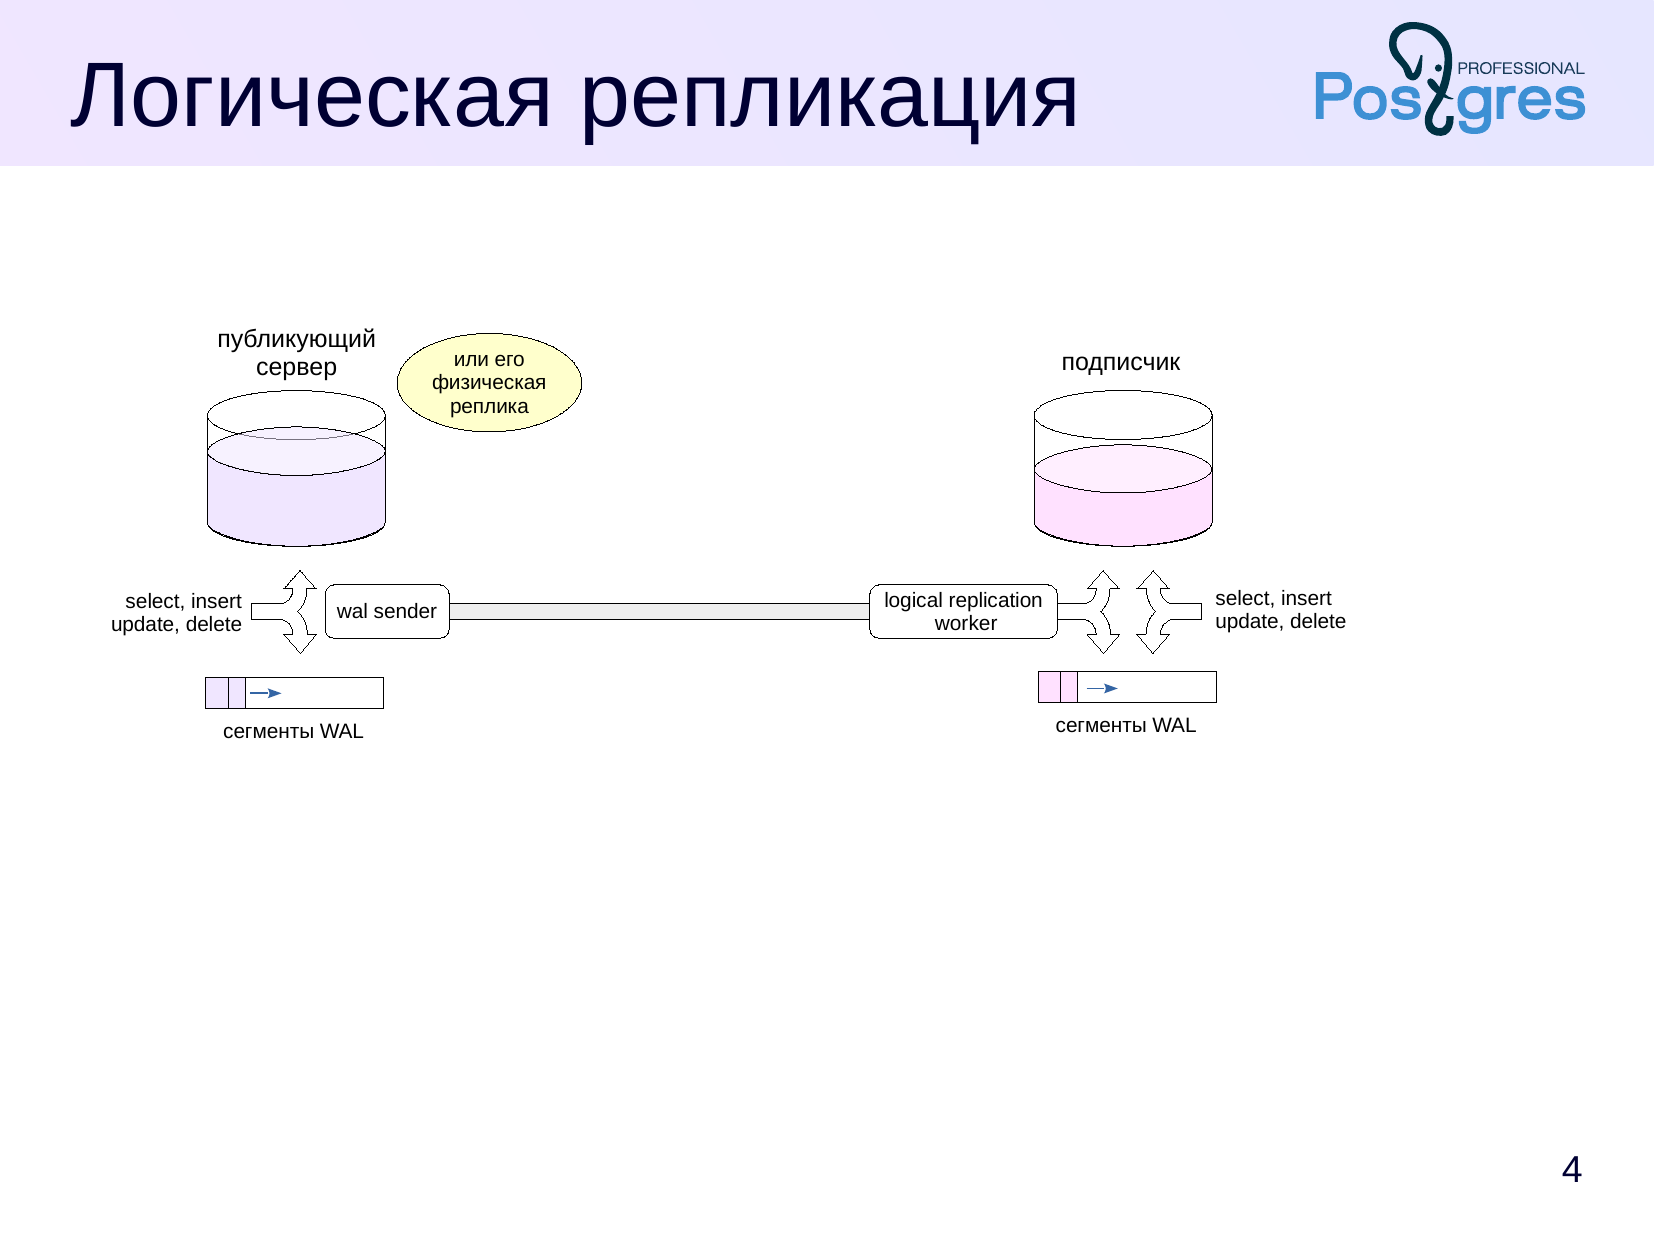

# Логическая репликация
публикующий
сервер
или его
физическая
реплика
подписчик
select, insert
update, delete
select, insert
update, delete
wal sender
logical replication
 worker
сегменты WAL
сегменты WAL